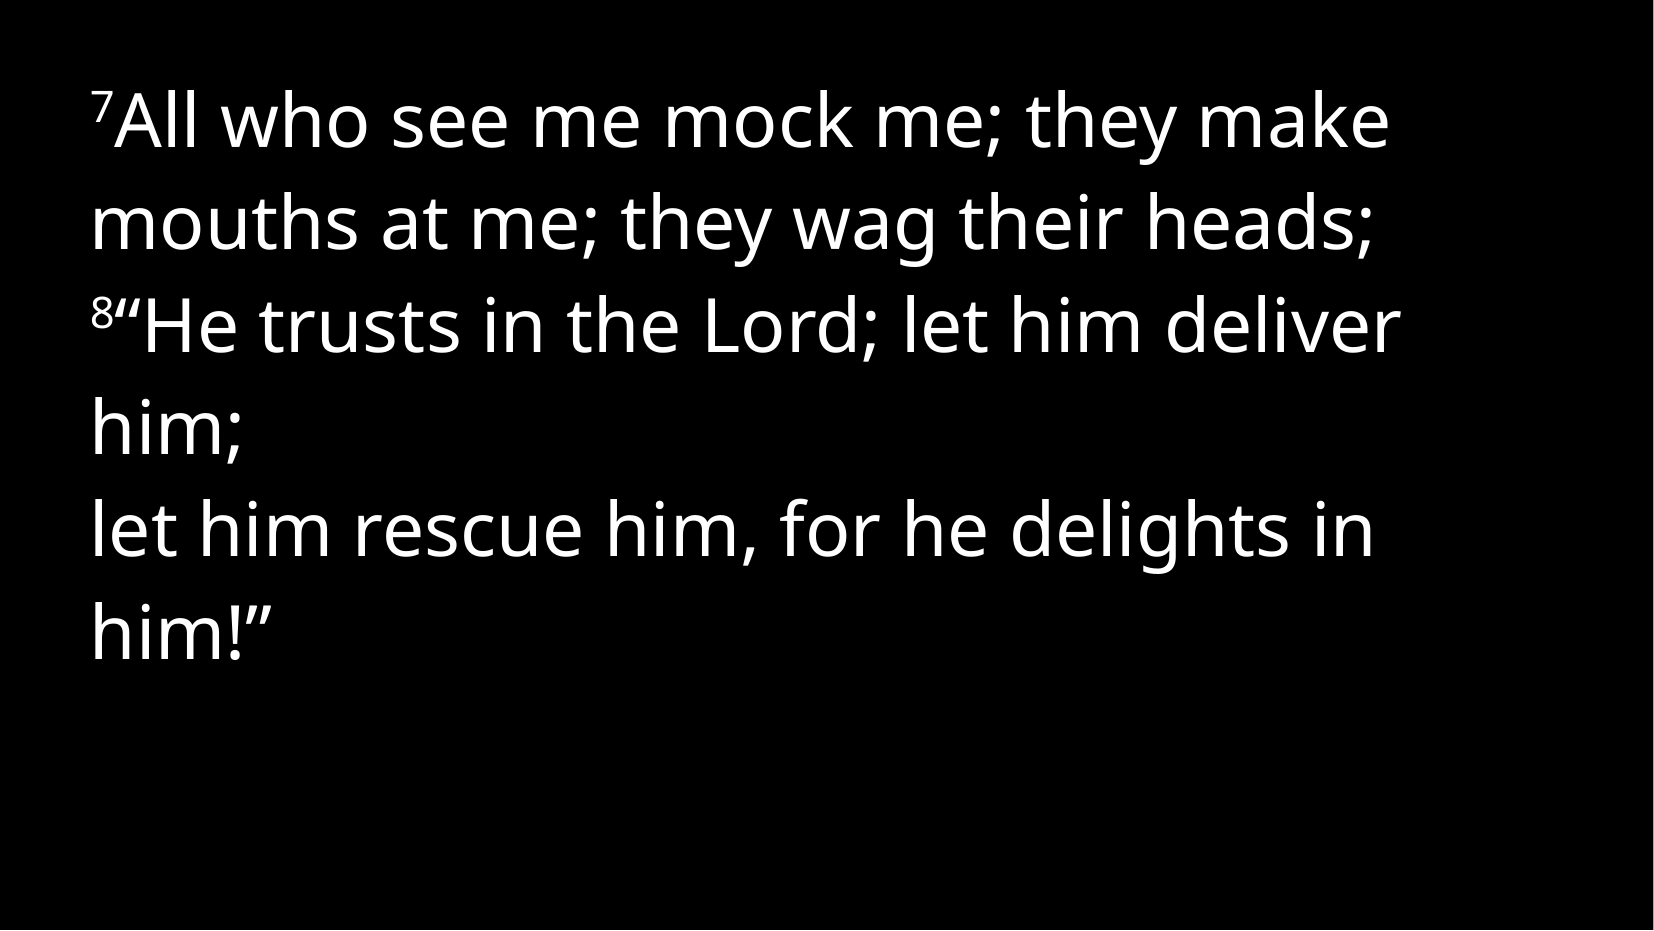

7All who see me mock me; they make mouths at me; they wag their heads;
8“He trusts in the Lord; let him deliver him;
let him rescue him, for he delights in him!”